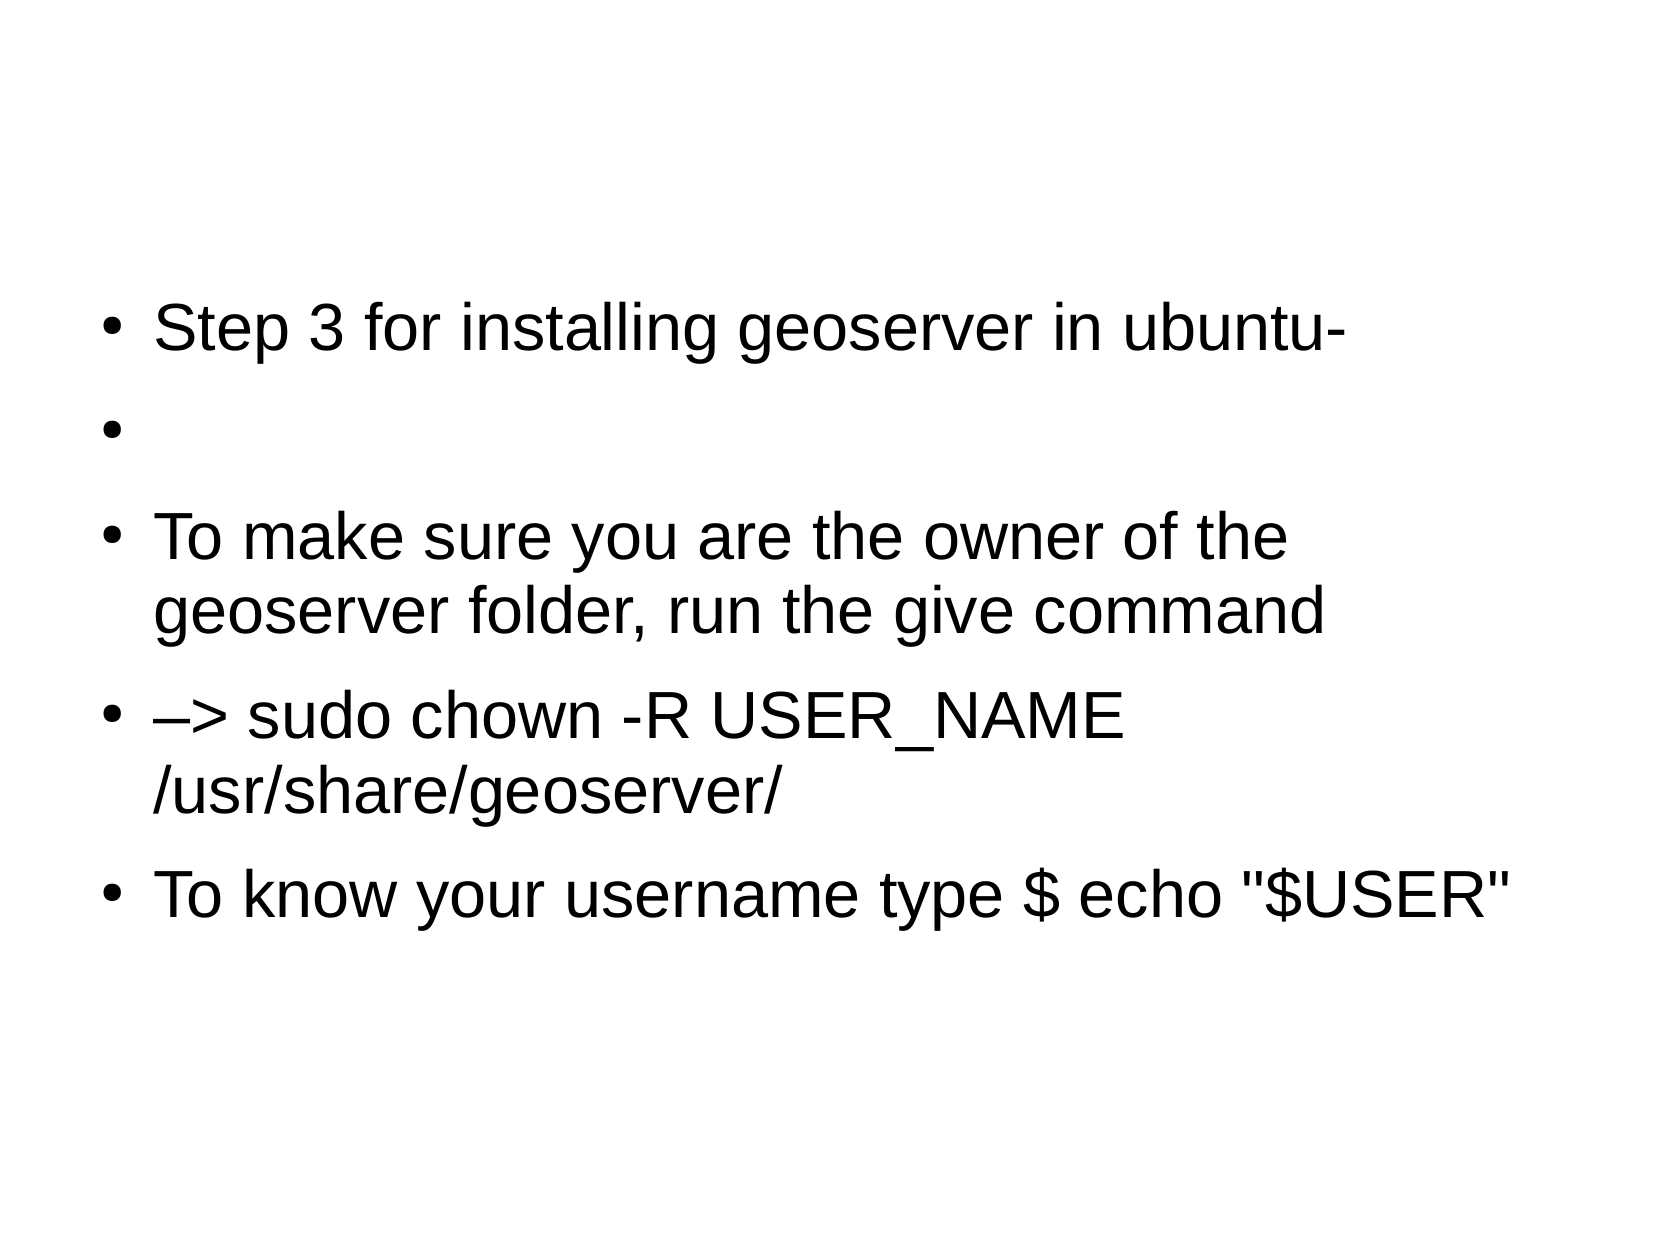

#
Step 3 for installing geoserver in ubuntu-
To make sure you are the owner of the geoserver folder, run the give command
–> sudo chown -R USER_NAME /usr/share/geoserver/
To know your username type $ echo "$USER"